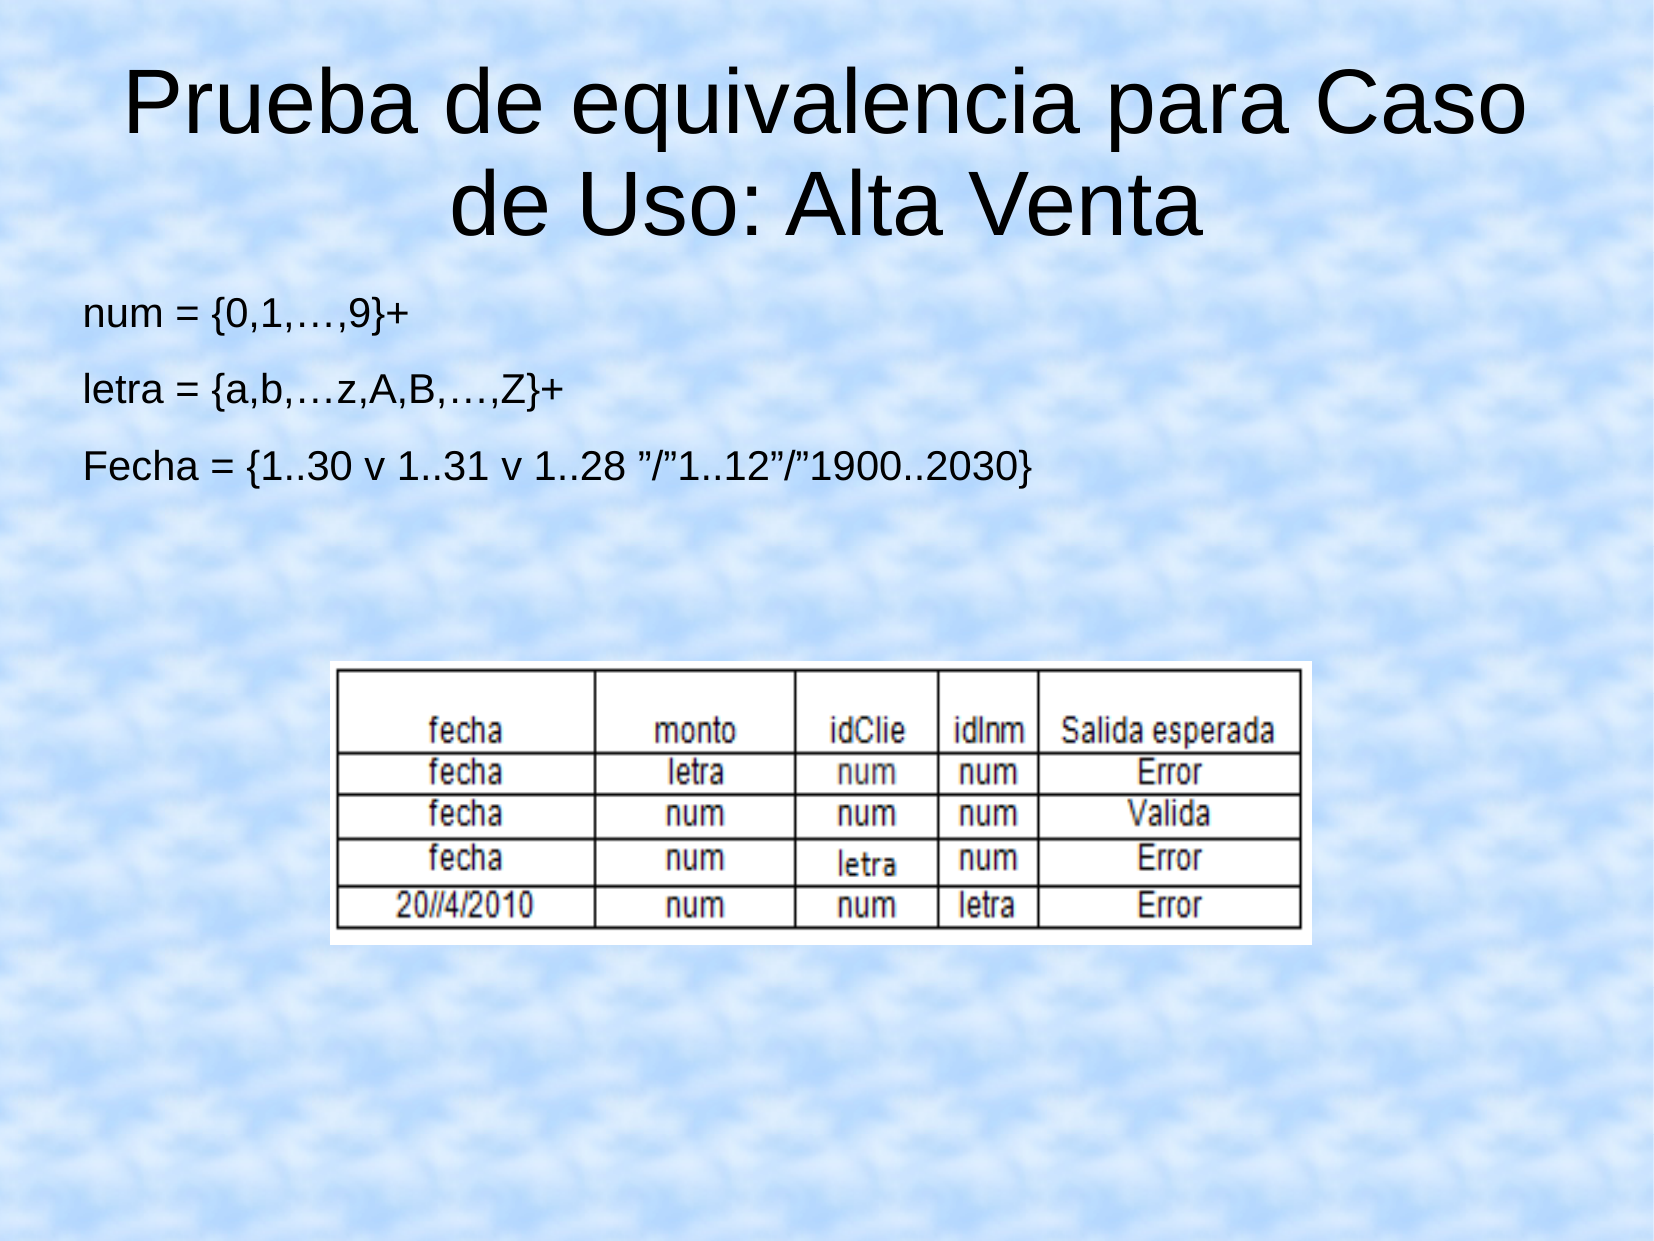

# Prueba de equivalencia para Caso de Uso: Alta Venta
num = {0,1,…,9}+
letra = {a,b,…z,A,B,…,Z}+
Fecha = {1..30 v 1..31 v 1..28 ”/”1..12”/”1900..2030}